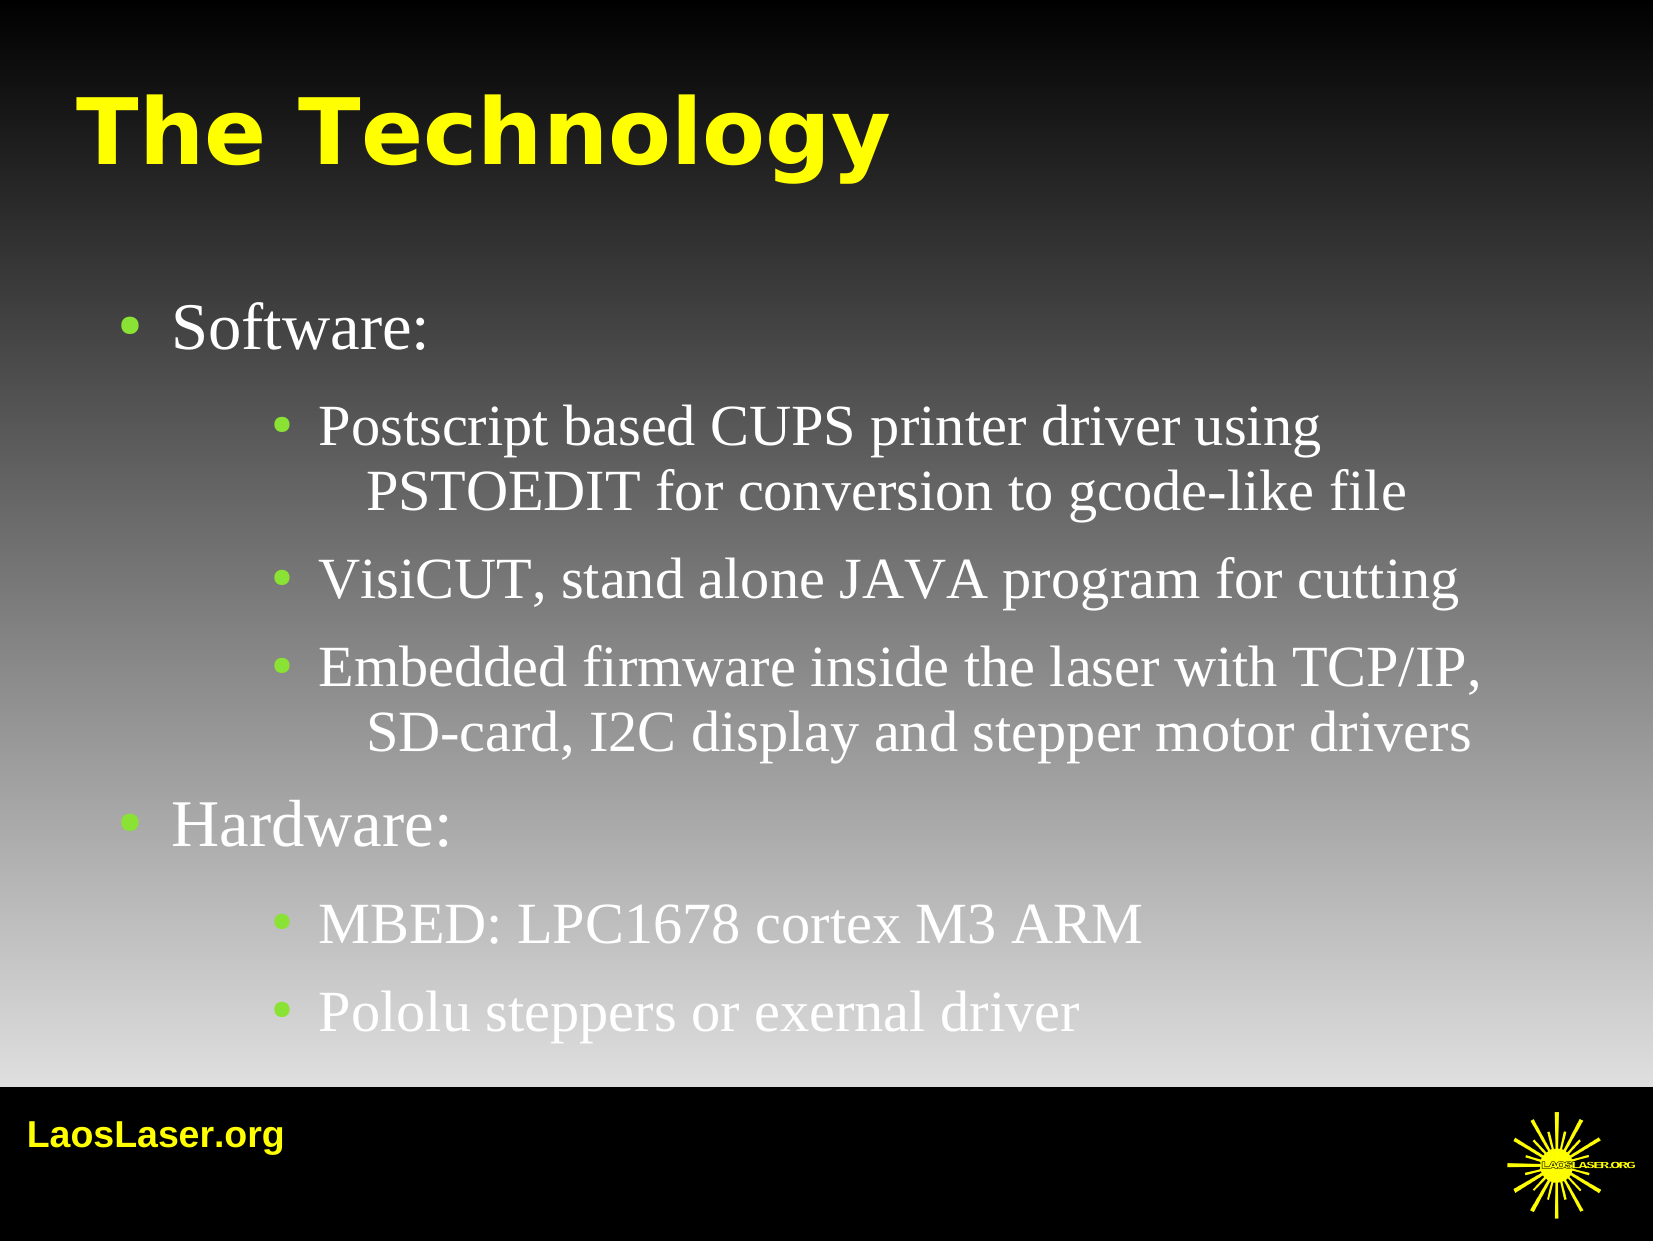

# The Technology
Software:
Postscript based CUPS printer driver using PSTOEDIT for conversion to gcode-like file
VisiCUT, stand alone JAVA program for cutting
Embedded firmware inside the laser with TCP/IP, SD-card, I2C display and stepper motor drivers
Hardware:
MBED: LPC1678 cortex M3 ARM
Pololu steppers or exernal driver